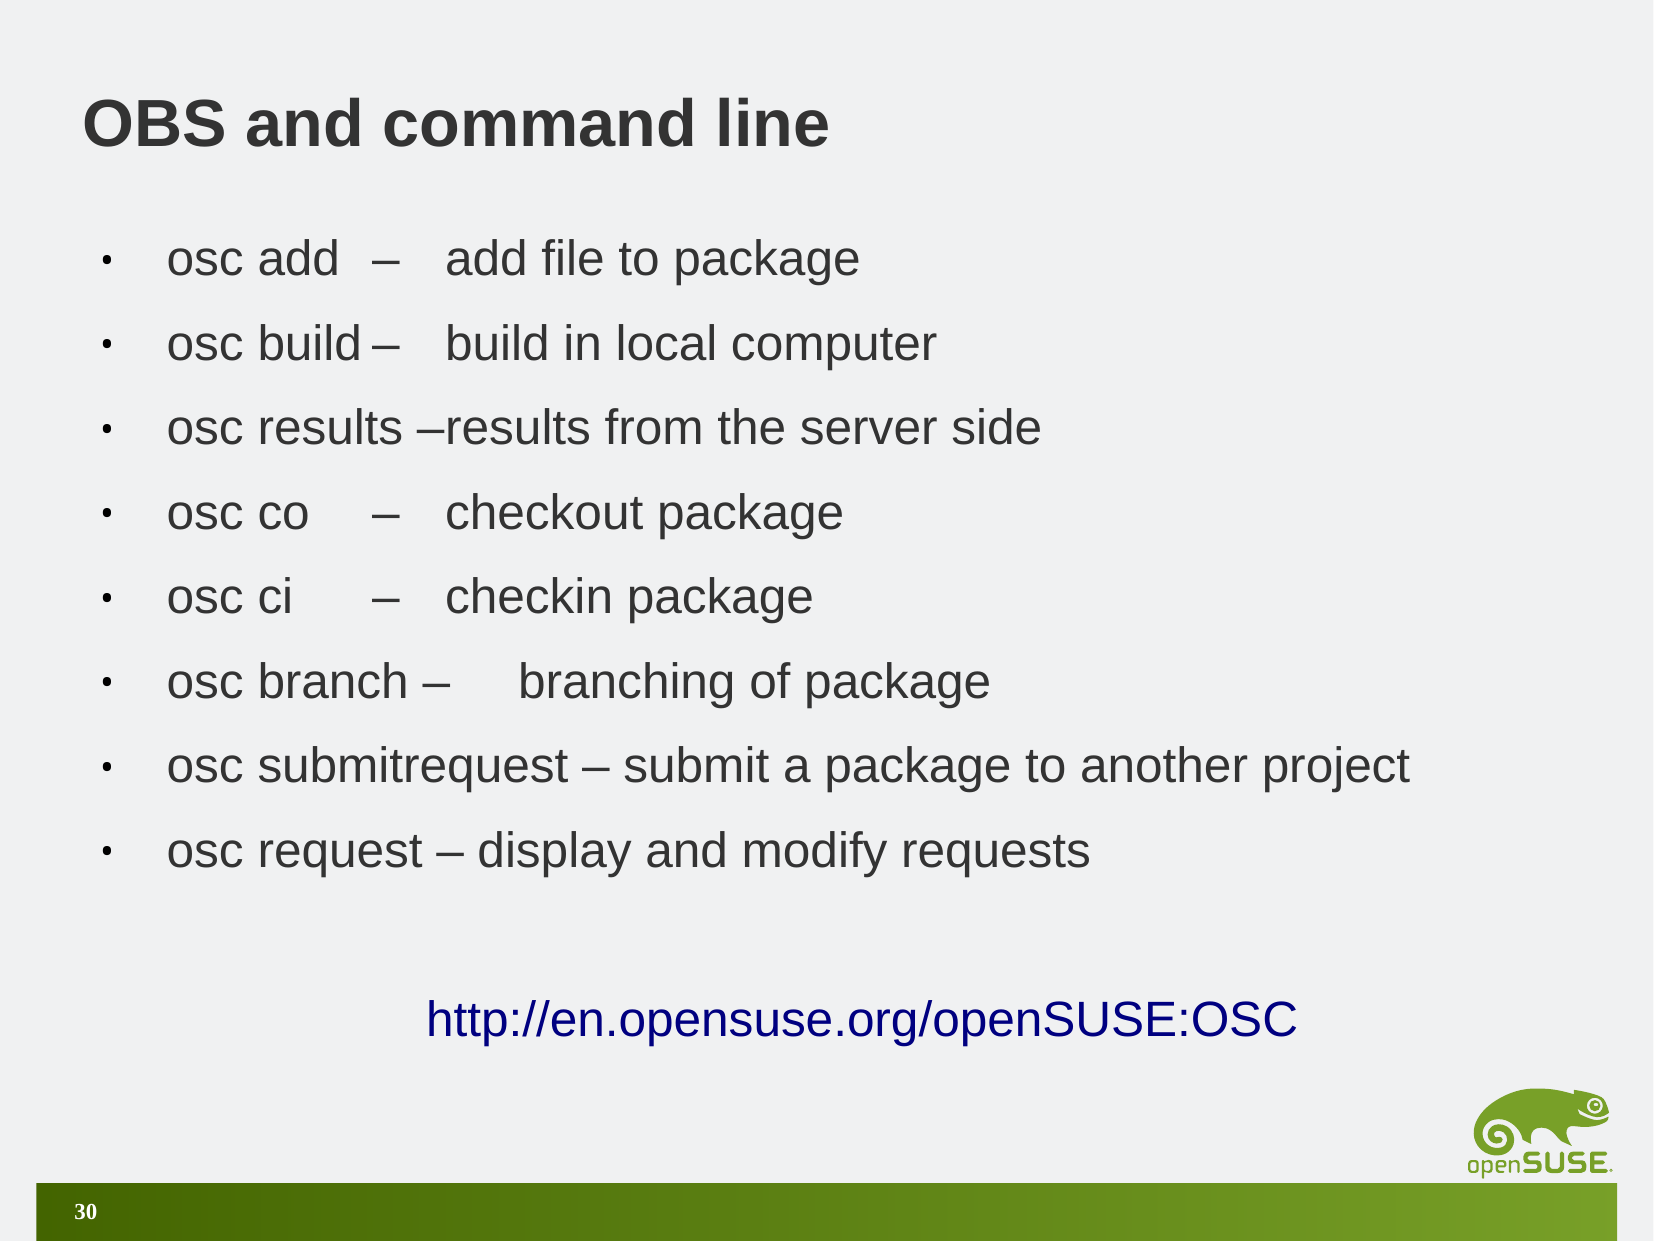

# OBS and command line
 osc add	–	add file to package
 osc build	–	build in local computer
 osc results –	results from the server side
 osc co	–	checkout package
 osc ci		–	checkin package
 osc branch –	branching of package
 osc submitrequest – submit a package to another project
 osc request – display and modify requests
http://en.opensuse.org/openSUSE:OSC
30